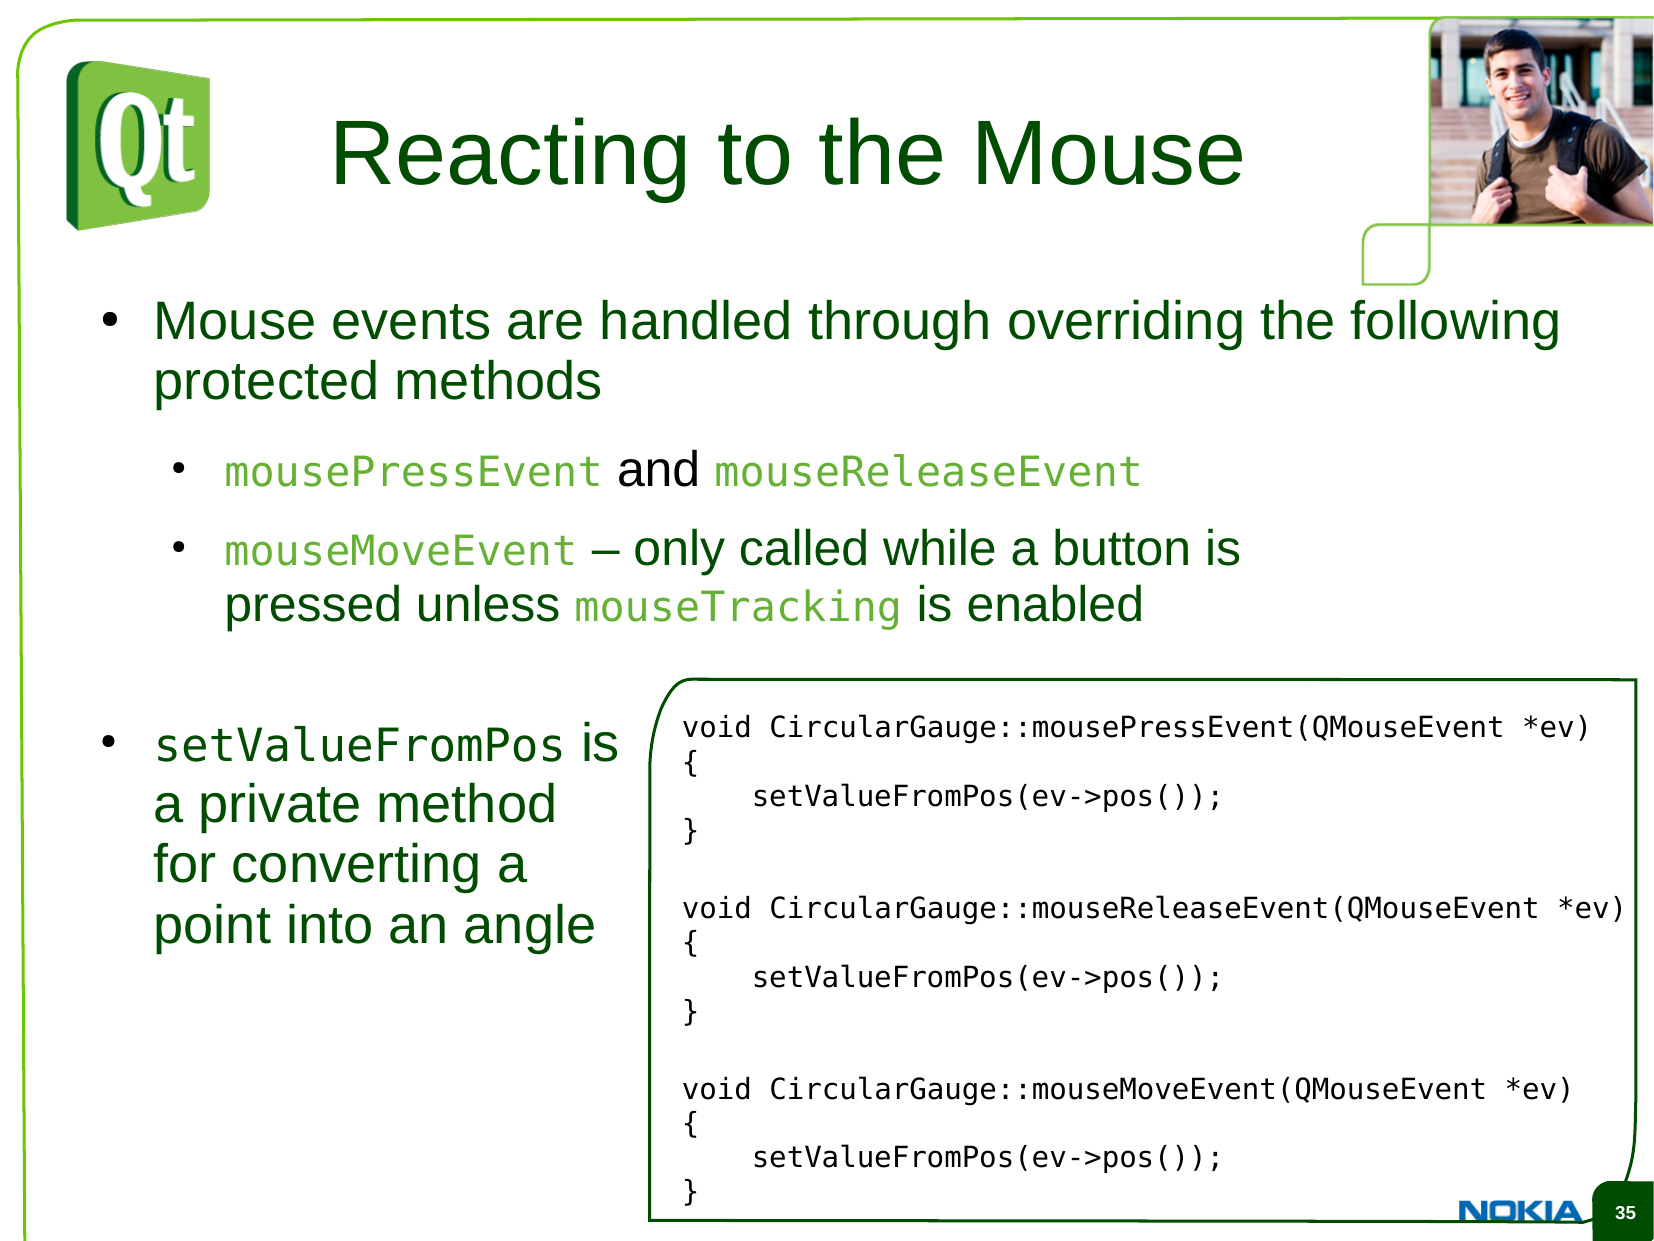

# Reacting to the Mouse
Mouse events are handled through overriding the following protected methods
mousePressEvent and mouseReleaseEvent
mouseMoveEvent – only called while a button is
pressed unless mouseTracking is enabled
setValueFromPos is
a private method
for converting a
point into an angle
void CircularGauge::mousePressEvent(QMouseEvent *ev)
{
 setValueFromPos(ev->pos());
}
void CircularGauge::mouseReleaseEvent(QMouseEvent *ev)
{
 setValueFromPos(ev->pos());
}
void CircularGauge::mouseMoveEvent(QMouseEvent *ev)
{
 setValueFromPos(ev->pos());
}